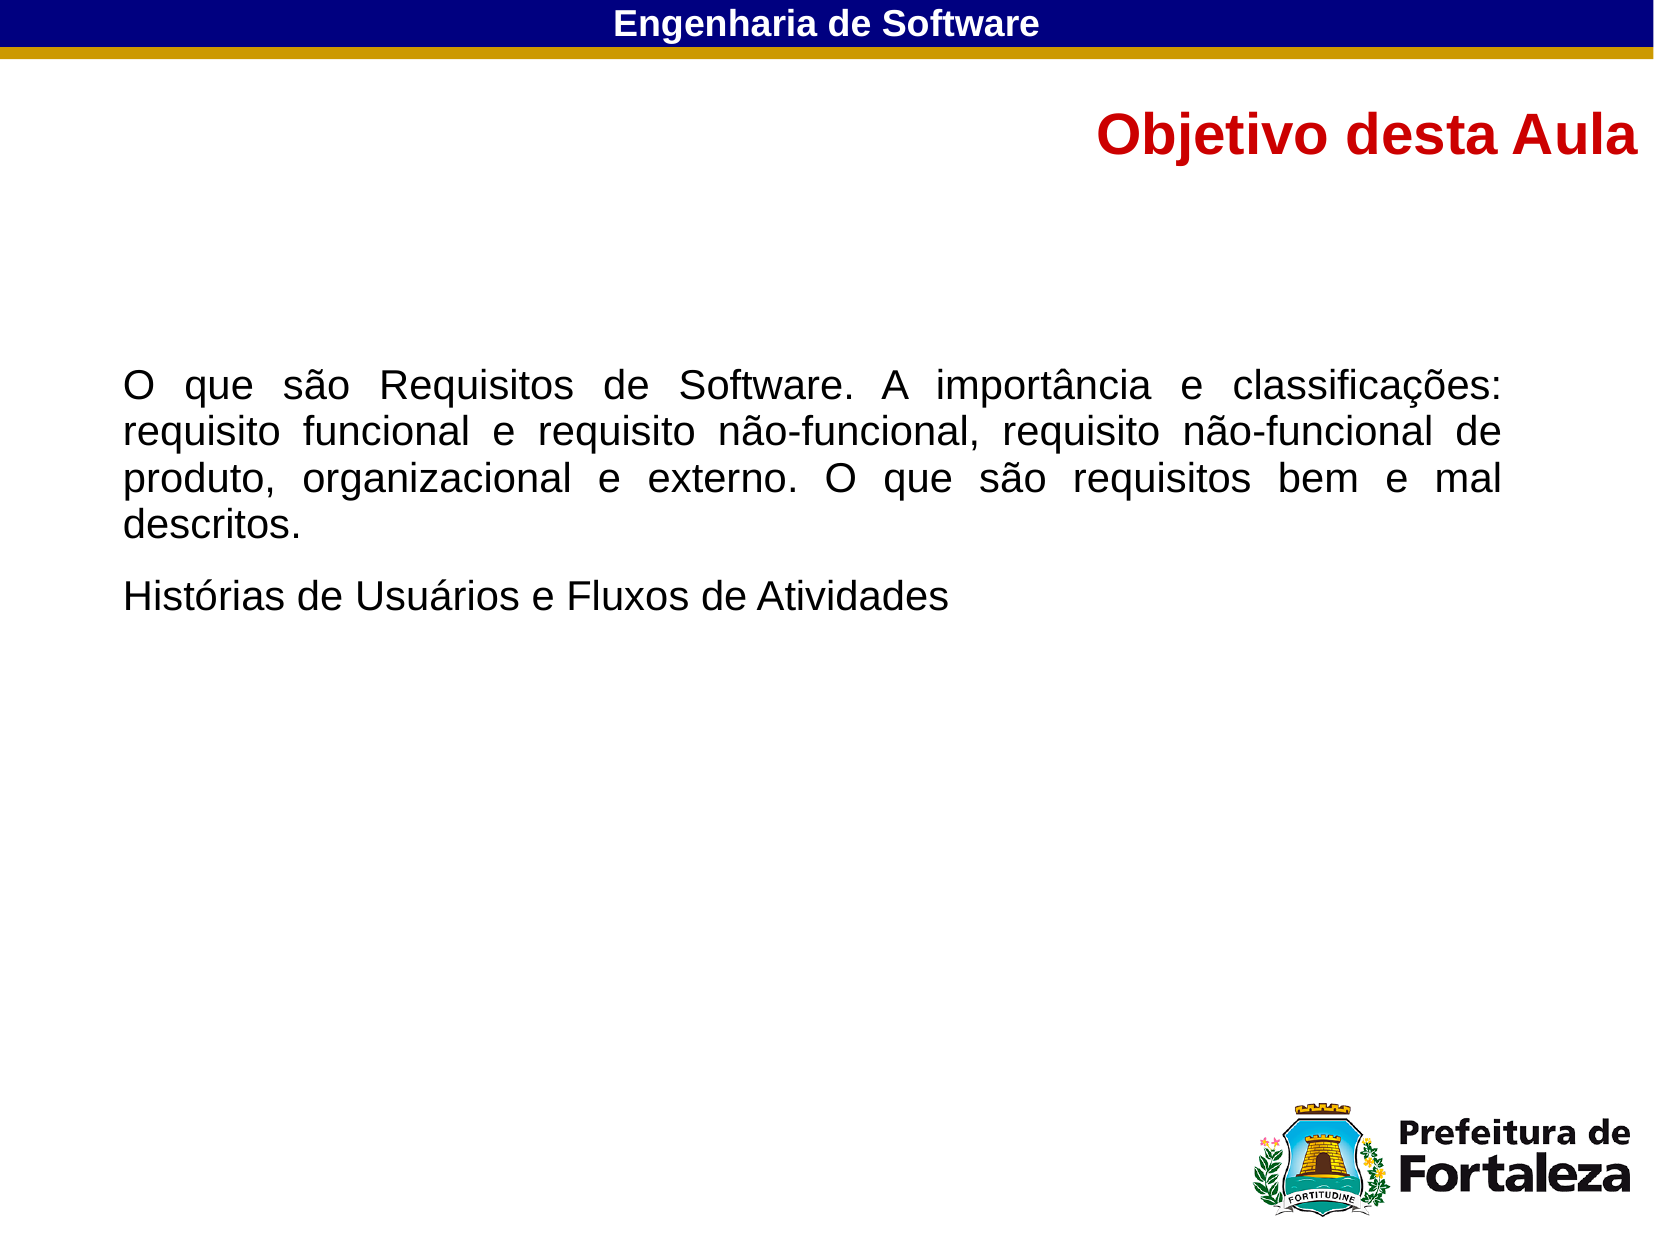

Engenharia de Software
Objetivo desta Aula
O que são Requisitos de Software. A importância e classificações: requisito funcional e requisito não-funcional, requisito não-funcional de produto, organizacional e externo. O que são requisitos bem e mal descritos.
Histórias de Usuários e Fluxos de Atividades